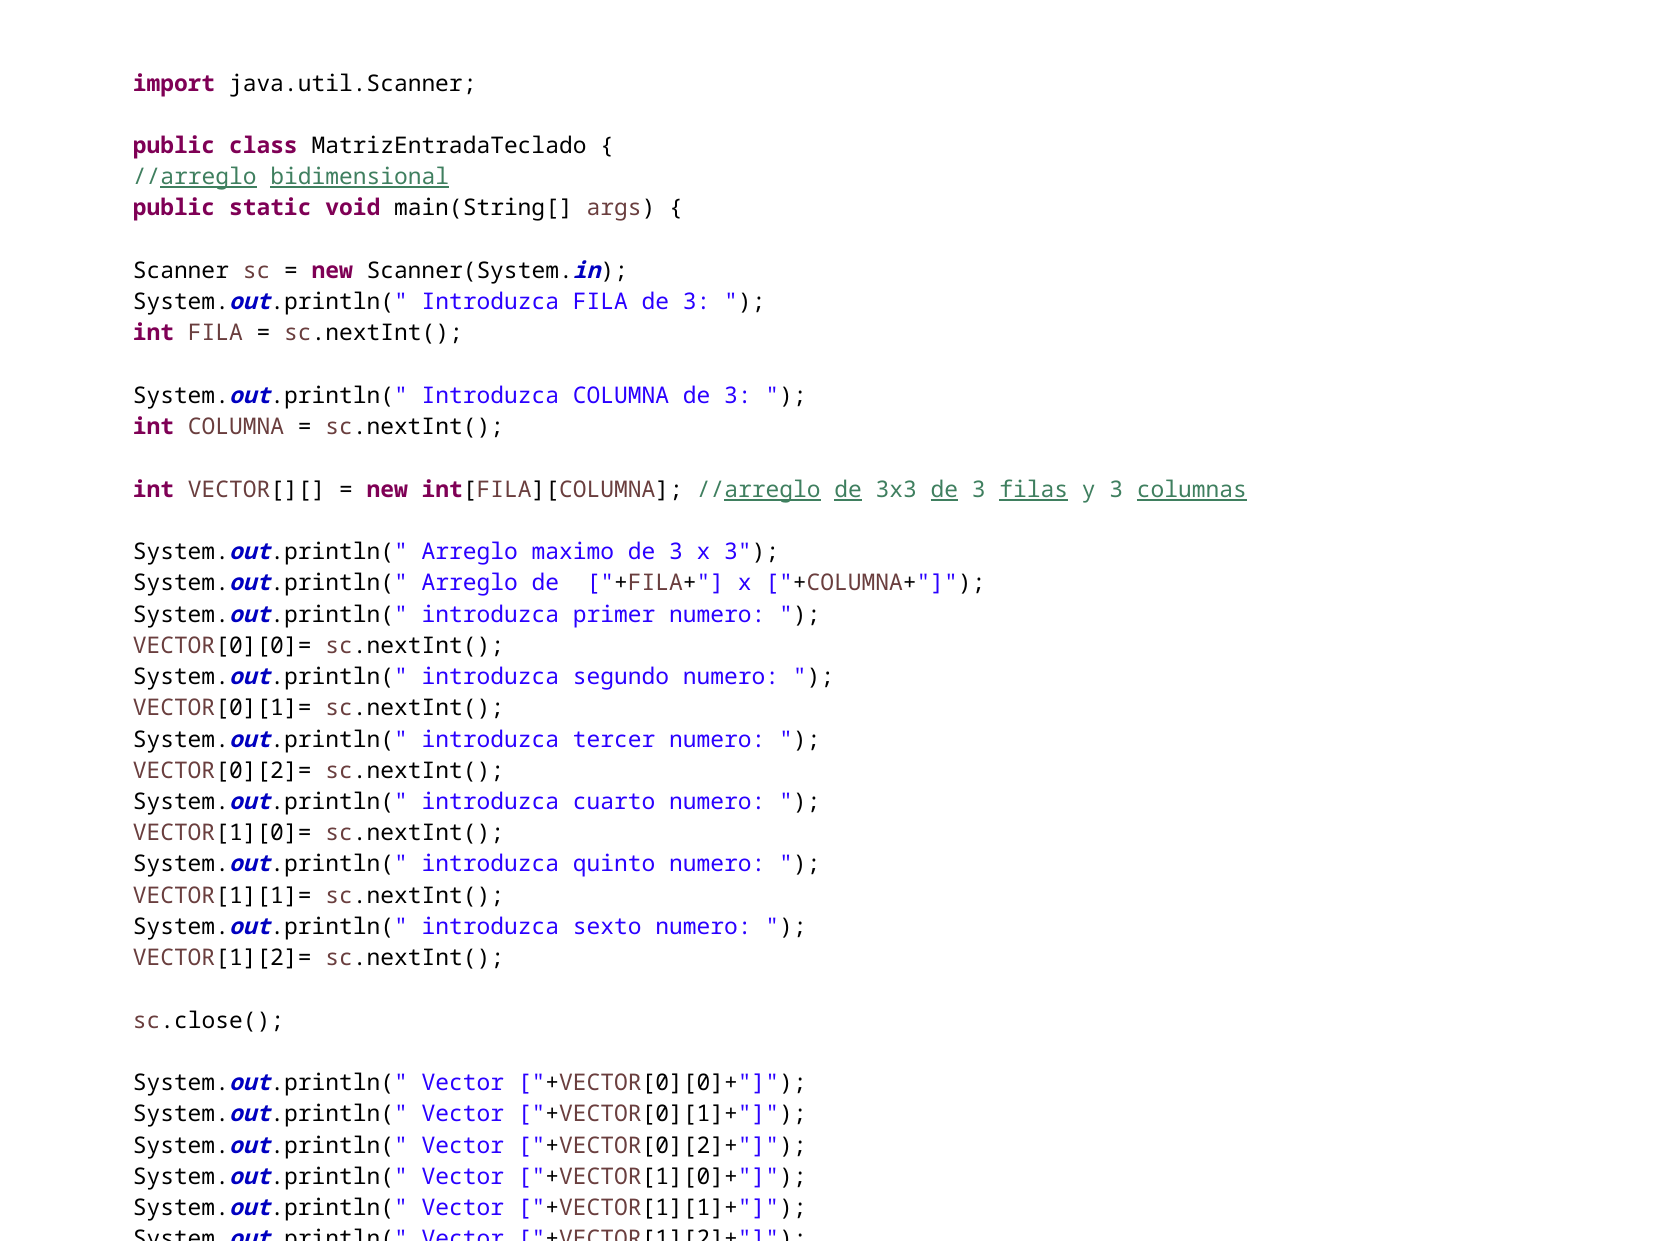

import java.util.Scanner;
public class MatrizEntradaTeclado {
//arreglo bidimensional
public static void main(String[] args) {
Scanner sc = new Scanner(System.in);
System.out.println(" Introduzca FILA de 3: ");
int FILA = sc.nextInt();
System.out.println(" Introduzca COLUMNA de 3: ");
int COLUMNA = sc.nextInt();
int VECTOR[][] = new int[FILA][COLUMNA]; //arreglo de 3x3 de 3 filas y 3 columnas
System.out.println(" Arreglo maximo de 3 x 3");
System.out.println(" Arreglo de ["+FILA+"] x ["+COLUMNA+"]");
System.out.println(" introduzca primer numero: ");
VECTOR[0][0]= sc.nextInt();
System.out.println(" introduzca segundo numero: ");
VECTOR[0][1]= sc.nextInt();
System.out.println(" introduzca tercer numero: ");
VECTOR[0][2]= sc.nextInt();
System.out.println(" introduzca cuarto numero: ");
VECTOR[1][0]= sc.nextInt();
System.out.println(" introduzca quinto numero: ");
VECTOR[1][1]= sc.nextInt();
System.out.println(" introduzca sexto numero: ");
VECTOR[1][2]= sc.nextInt();
sc.close();
System.out.println(" Vector ["+VECTOR[0][0]+"]");
System.out.println(" Vector ["+VECTOR[0][1]+"]");
System.out.println(" Vector ["+VECTOR[0][2]+"]");
System.out.println(" Vector ["+VECTOR[1][0]+"]");
System.out.println(" Vector ["+VECTOR[1][1]+"]");
System.out.println(" Vector ["+VECTOR[1][2]+"]");
}
}